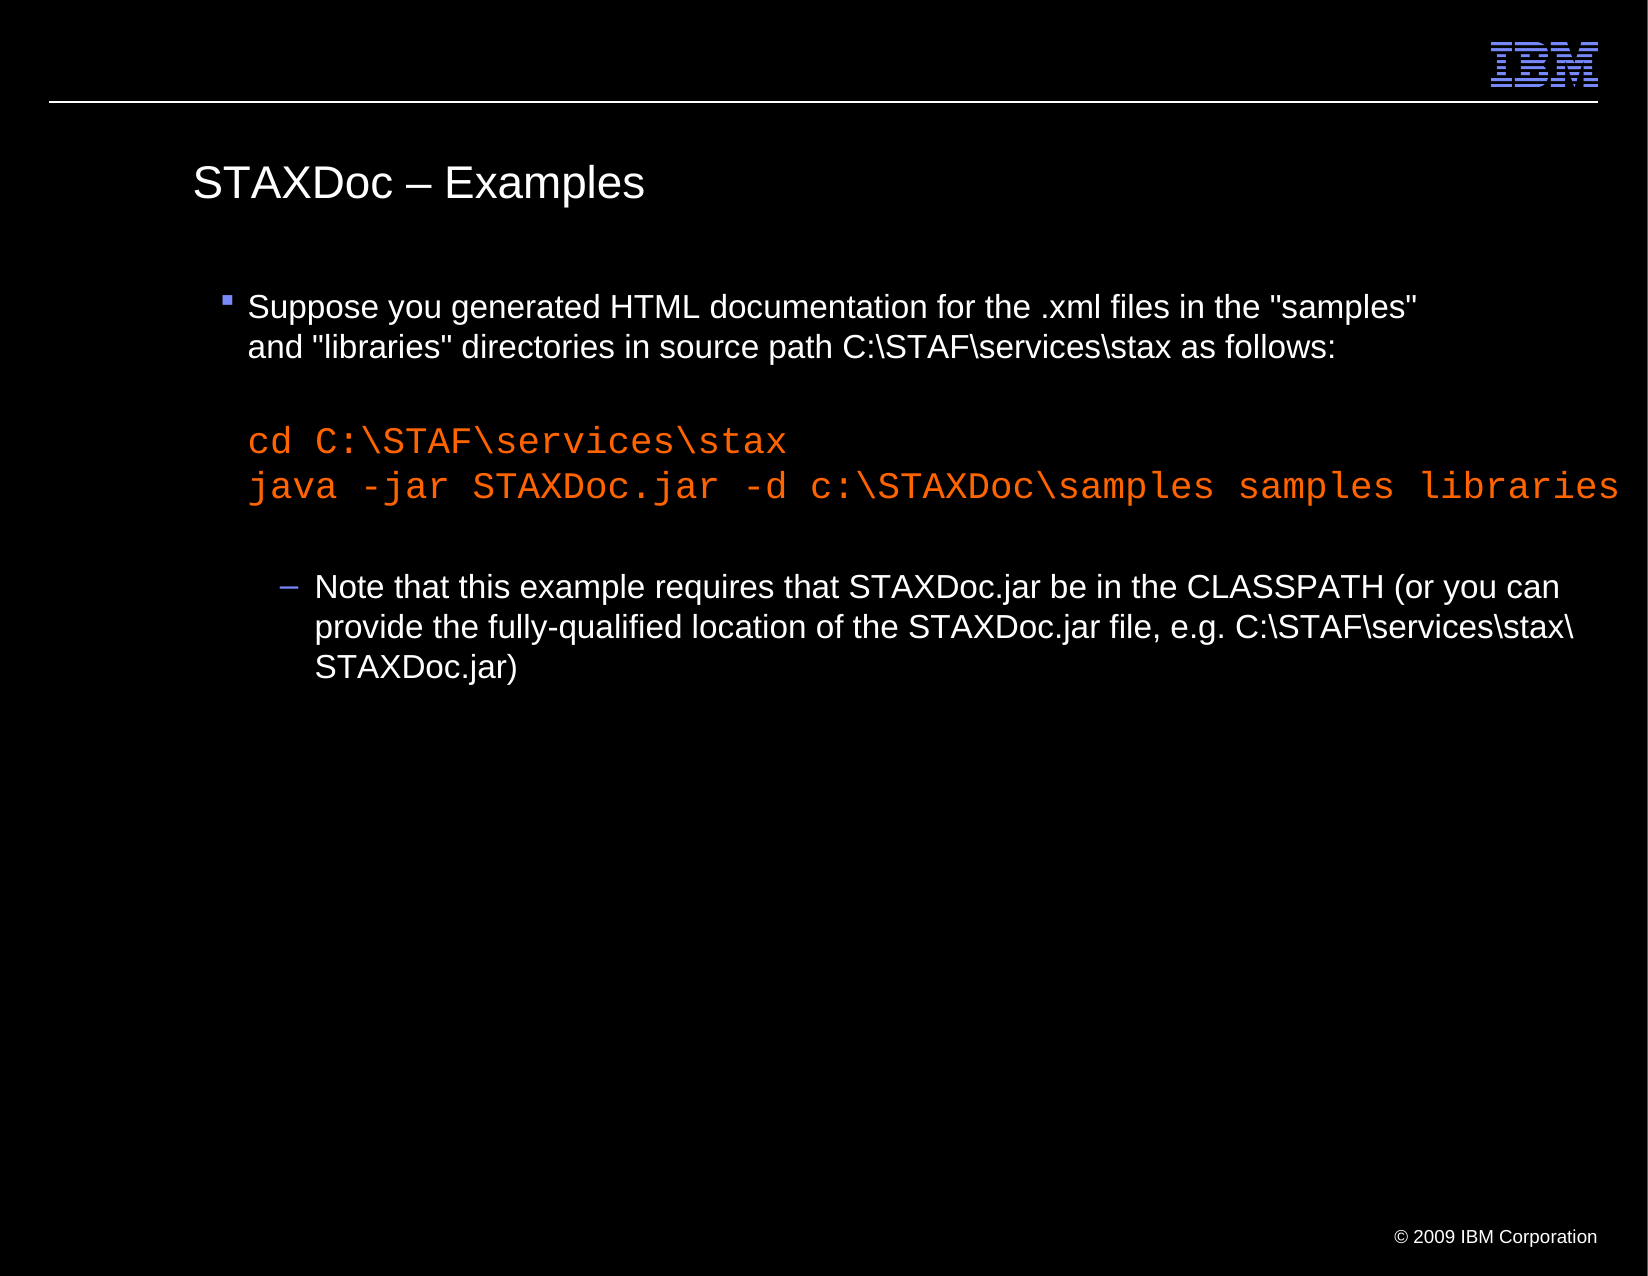

# STAXDoc – Examples
Suppose you generated HTML documentation for the .xml files in the "samples"
and "libraries" directories in source path C:\STAF\services\stax as follows:
cd C:\STAF\services\stax
java -jar STAXDoc.jar -d c:\STAXDoc\samples samples libraries
Note that this example requires that STAXDoc.jar be in the CLASSPATH (or you can provide the fully-qualified location of the STAXDoc.jar file, e.g. C:\STAF\services\stax\STAXDoc.jar)